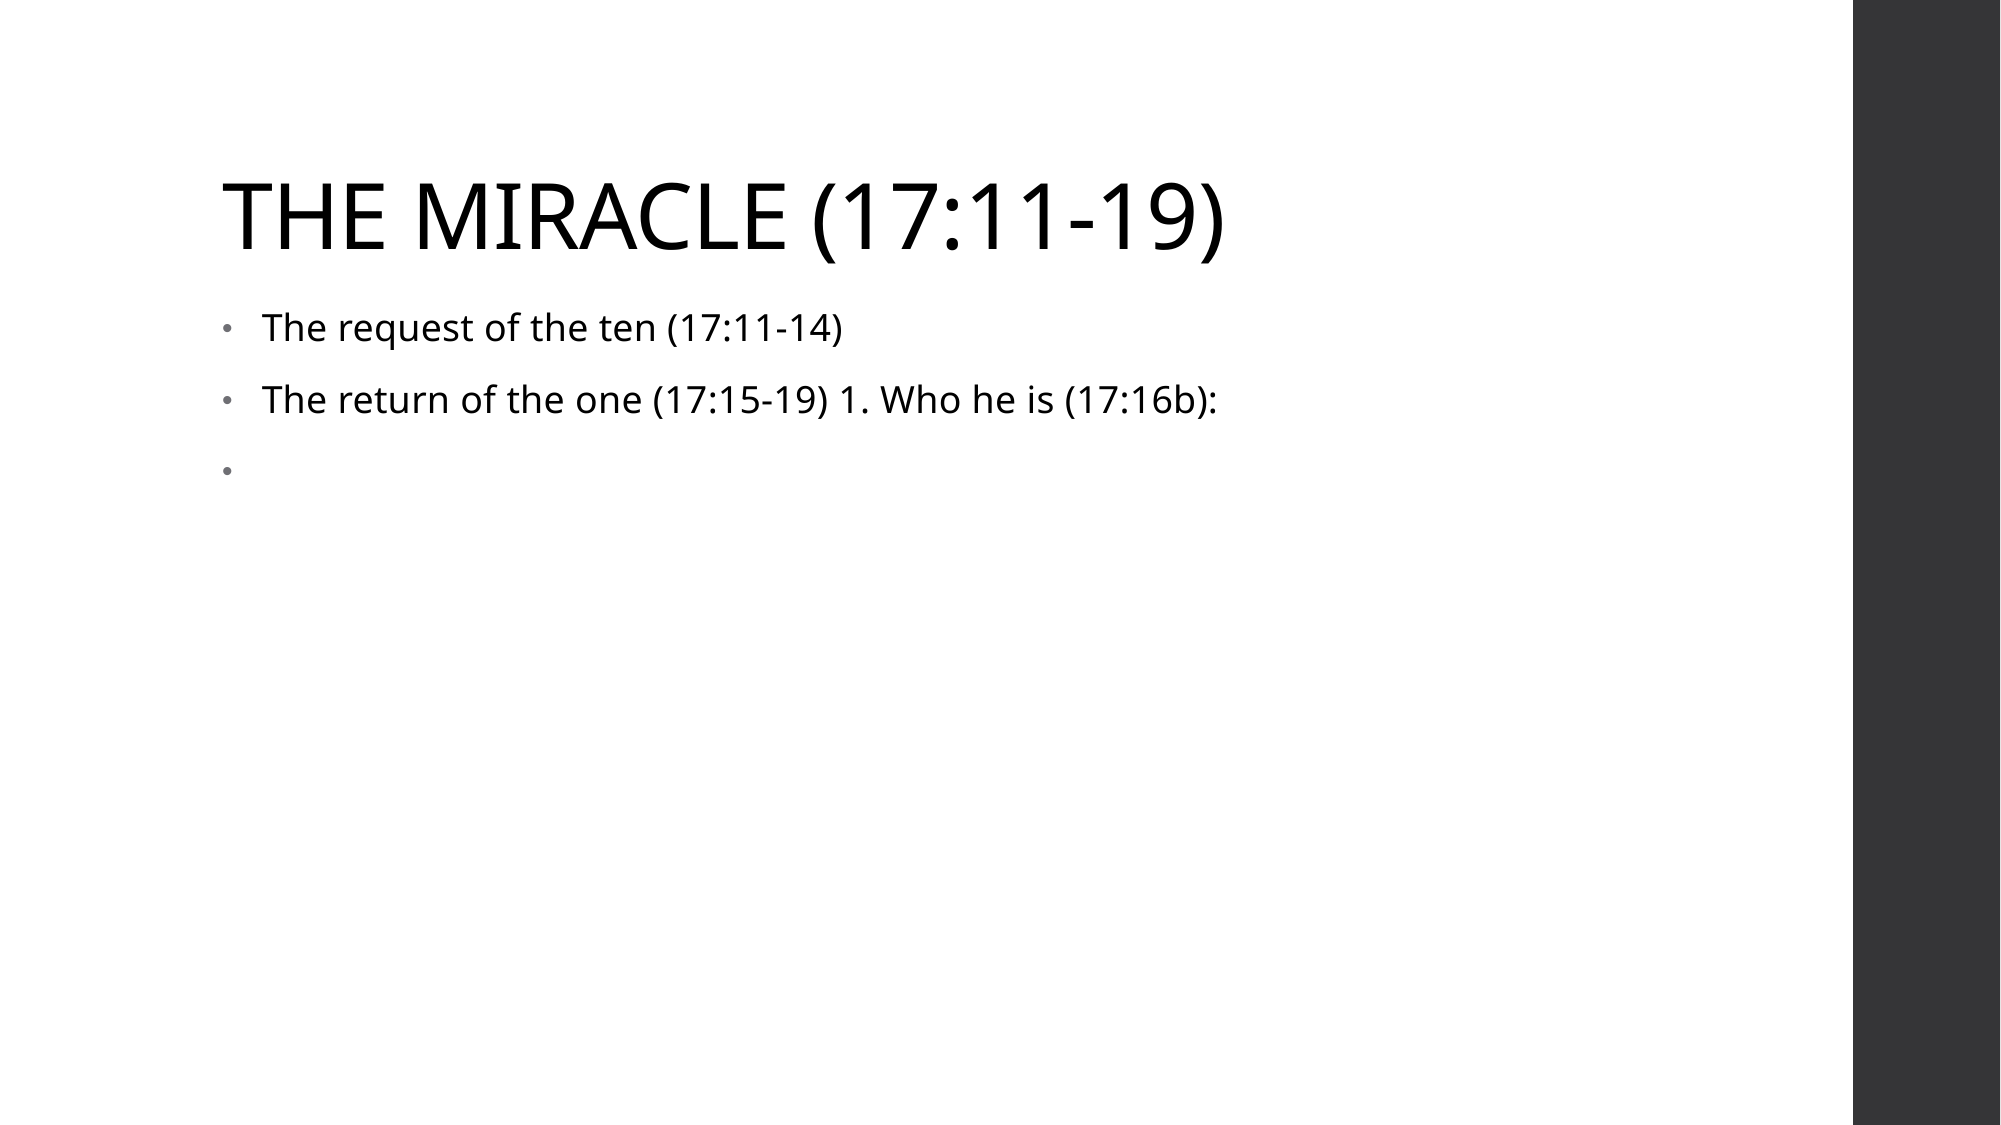

# THE MIRACLE (17:11-19)
 The request of the ten (17:11-14)
 The return of the one (17:15-19) 1. Who he is (17:16b):